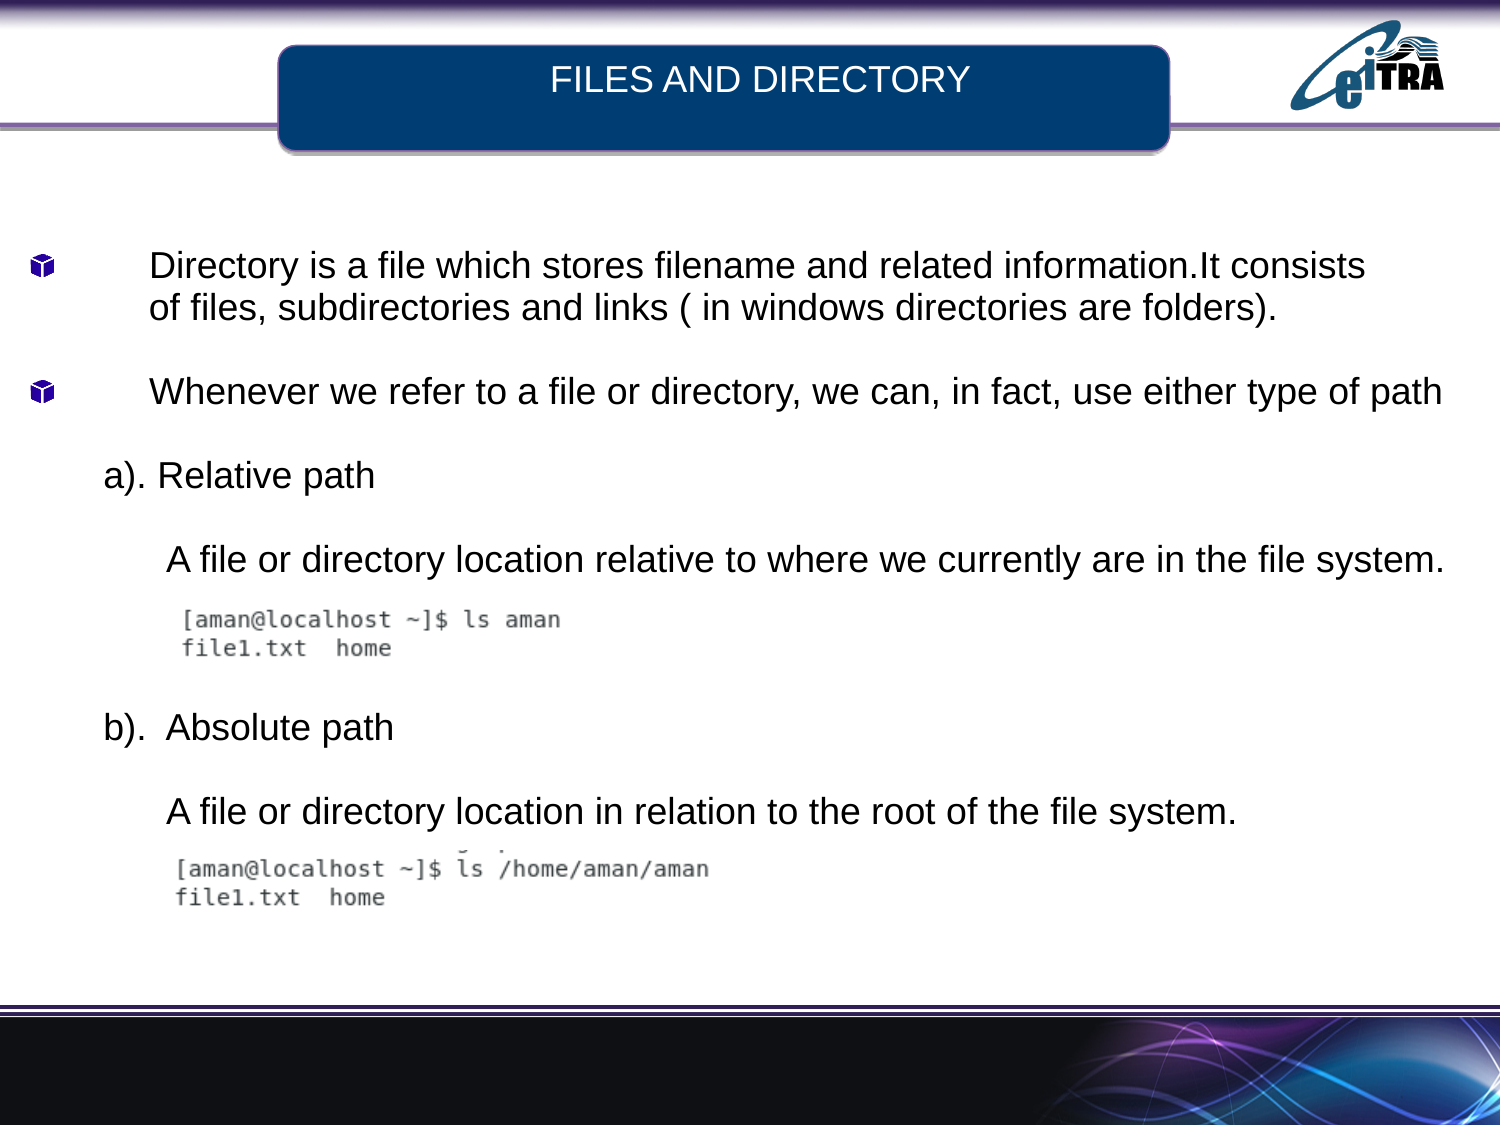

FILES AND DIRECTORY
 Directory is a file which stores filename and related information.It consists of files, subdirectories and links ( in windows directories are folders).
 Whenever we refer to a file or directory, we can, in fact, use either type of path
 a). Relative path
 A file or directory location relative to where we currently are in the file system.
 b). Absolute path
 A file or directory location in relation to the root of the file system.